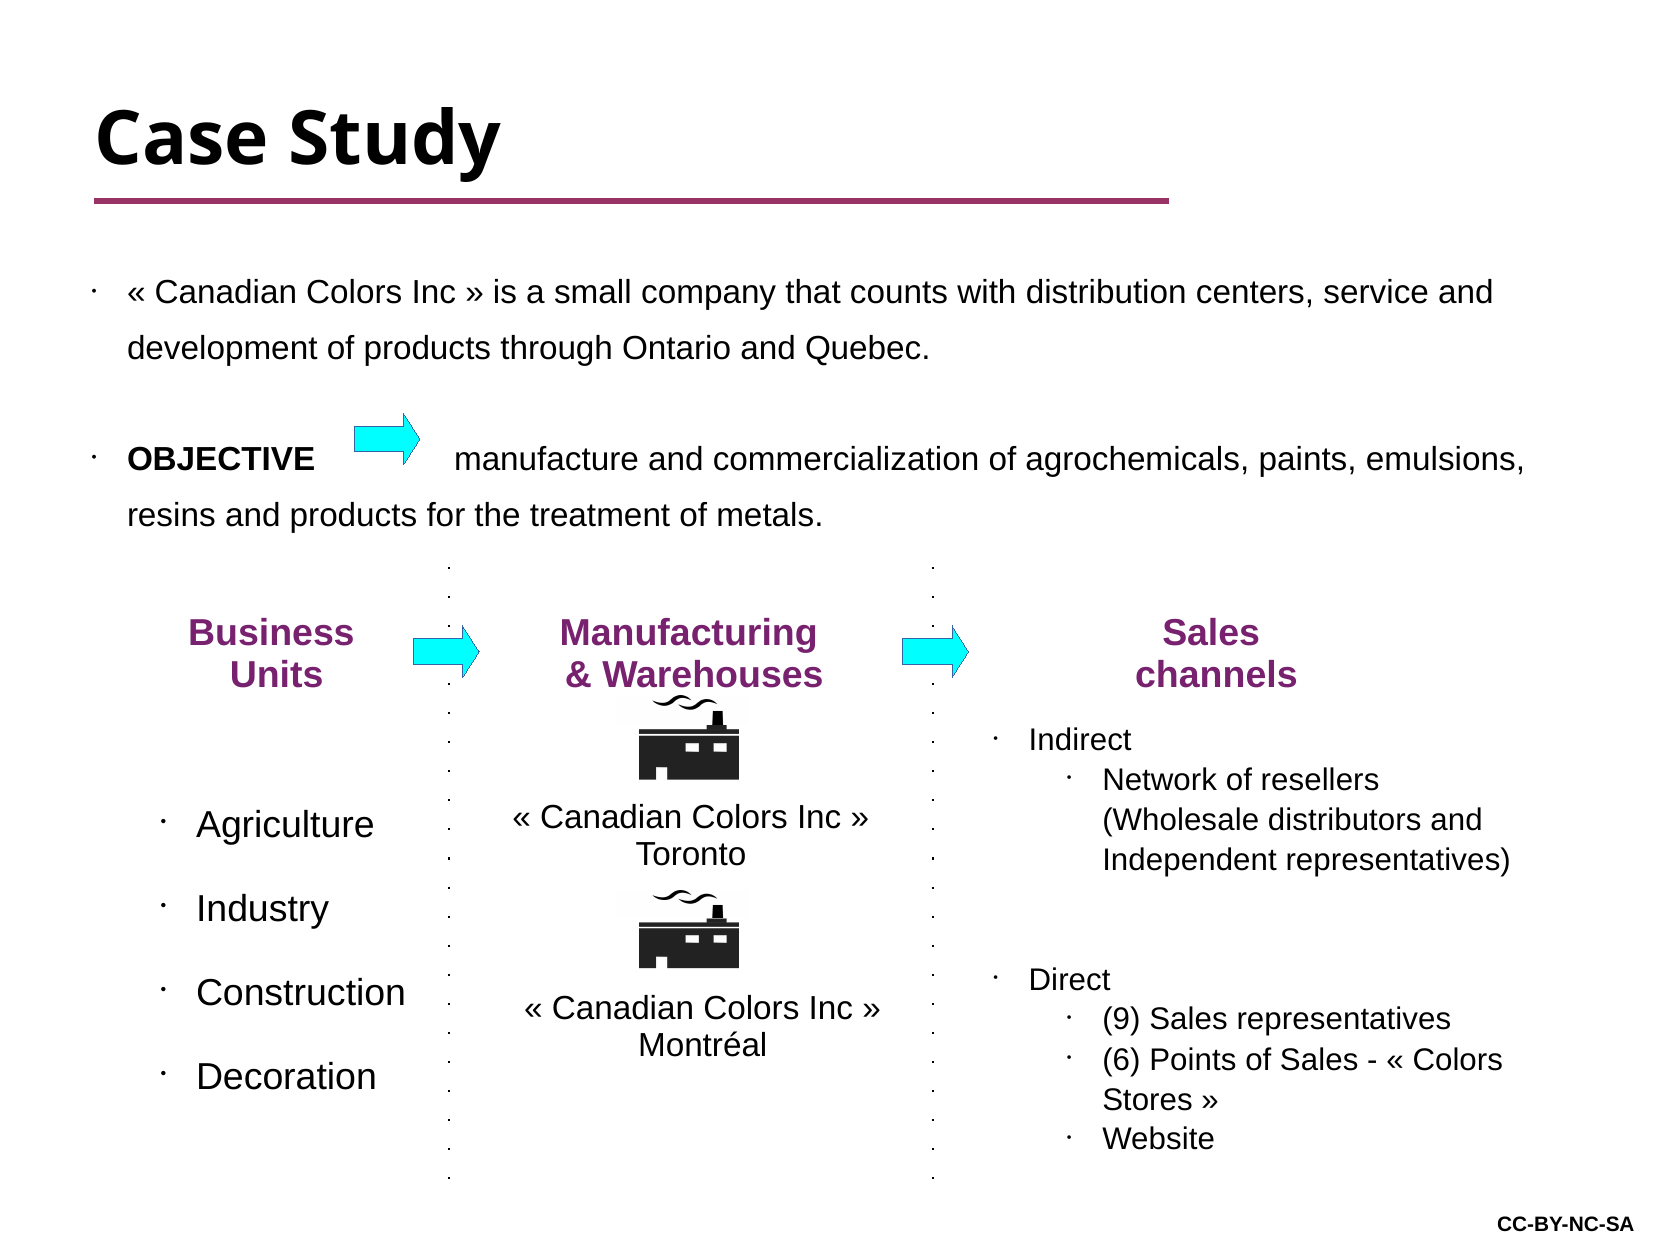

# Case Study
« Canadian Colors Inc » is a small company that counts with distribution centers, service and development of products through Ontario and Quebec.
OBJECTIVE manufacture and commercialization of agrochemicals, paints, emulsions, resins and products for the treatment of metals.
Business
Units
Manufacturing
& Warehouses
Sales
channels
Indirect
Network of resellers
(Wholesale distributors and Independent representatives)
Direct
(9) Sales representatives
(6) Points of Sales - « Colors Stores »
Website
Agriculture
Industry
Construction
Decoration
« Canadian Colors Inc » Toronto
« Canadian Colors Inc » Montréal
CC-BY-NC-SA